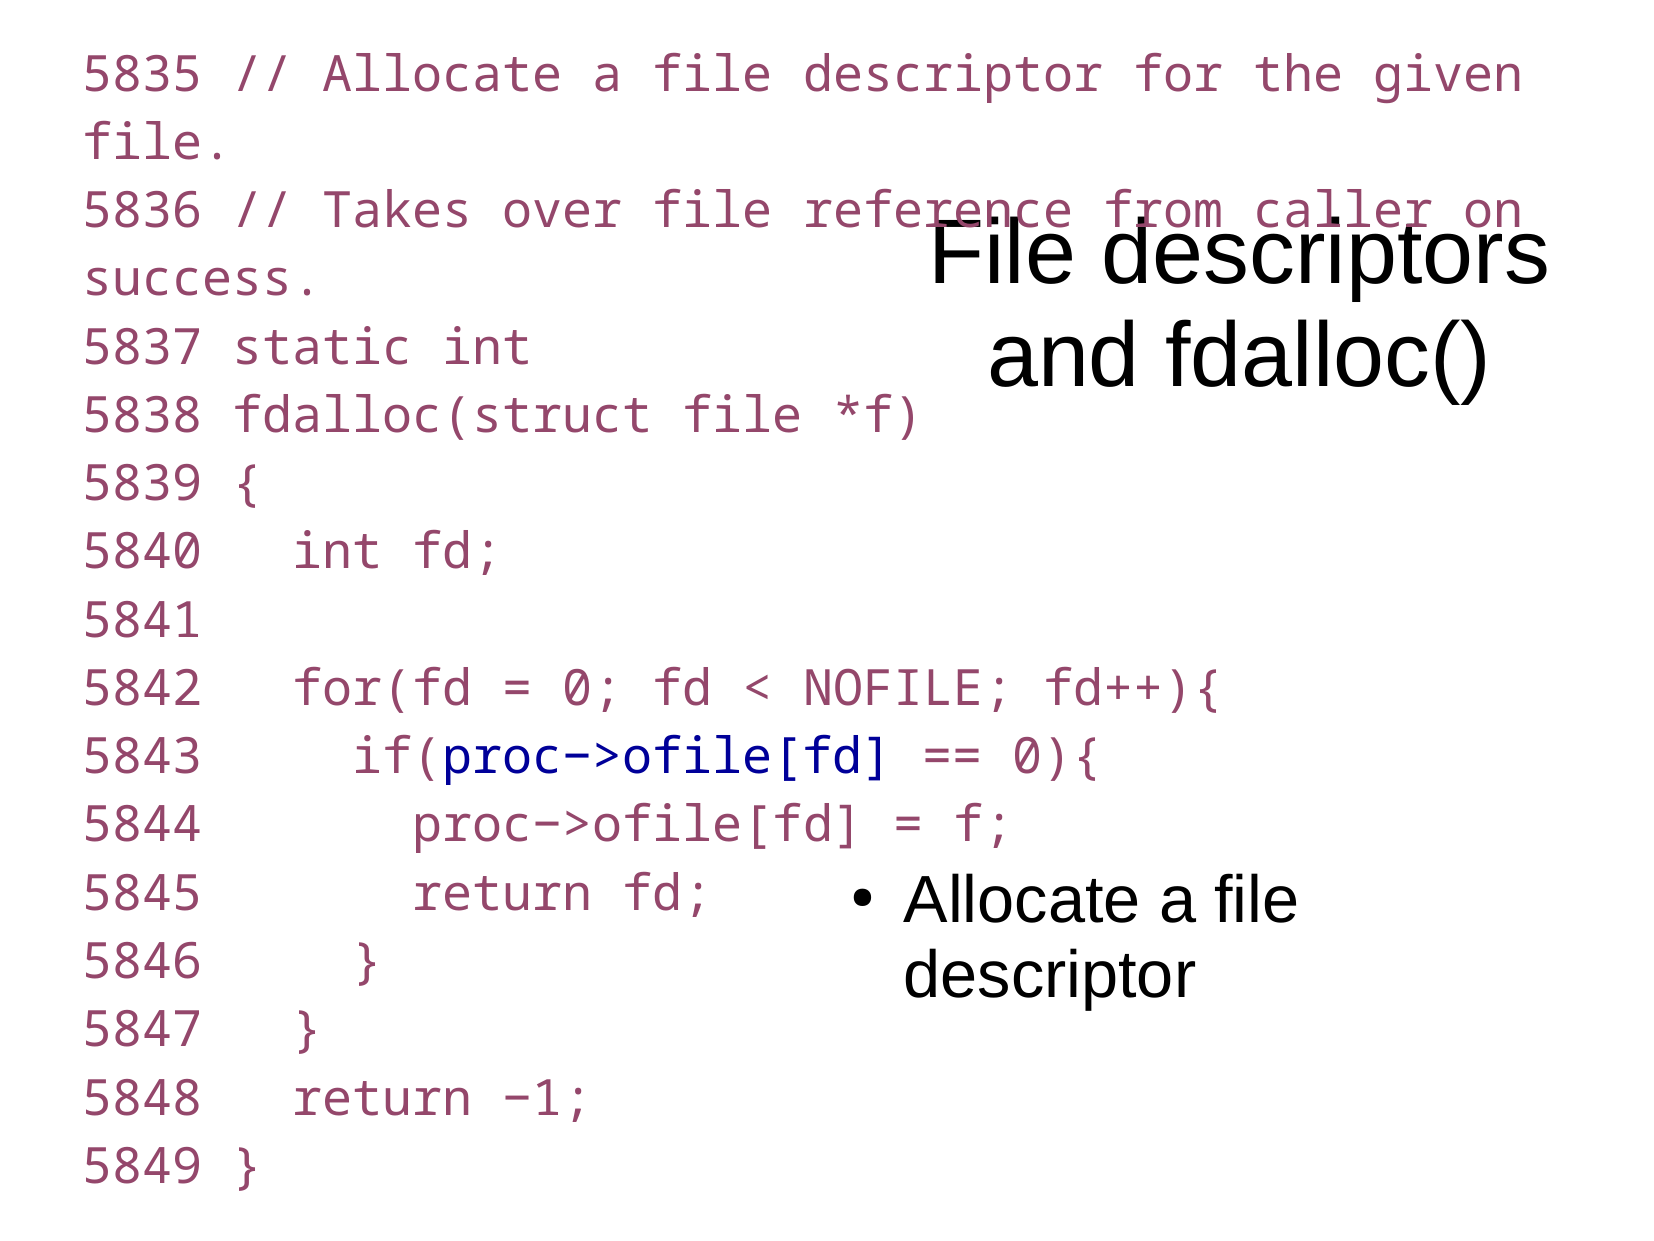

5835 // Allocate a file descriptor for the given file.
5836 // Takes over file reference from caller on success.
5837 static int
5838 fdalloc(struct file *f)
5839 {
5840 int fd;
5841
5842 for(fd = 0; fd < NOFILE; fd++){
5843 if(proc−>ofile[fd] == 0){
5844 proc−>ofile[fd] = f;
5845 return fd;
5846 }
5847 }
5848 return −1;
5849 }
# File descriptors and fdalloc()
Allocate a file descriptor